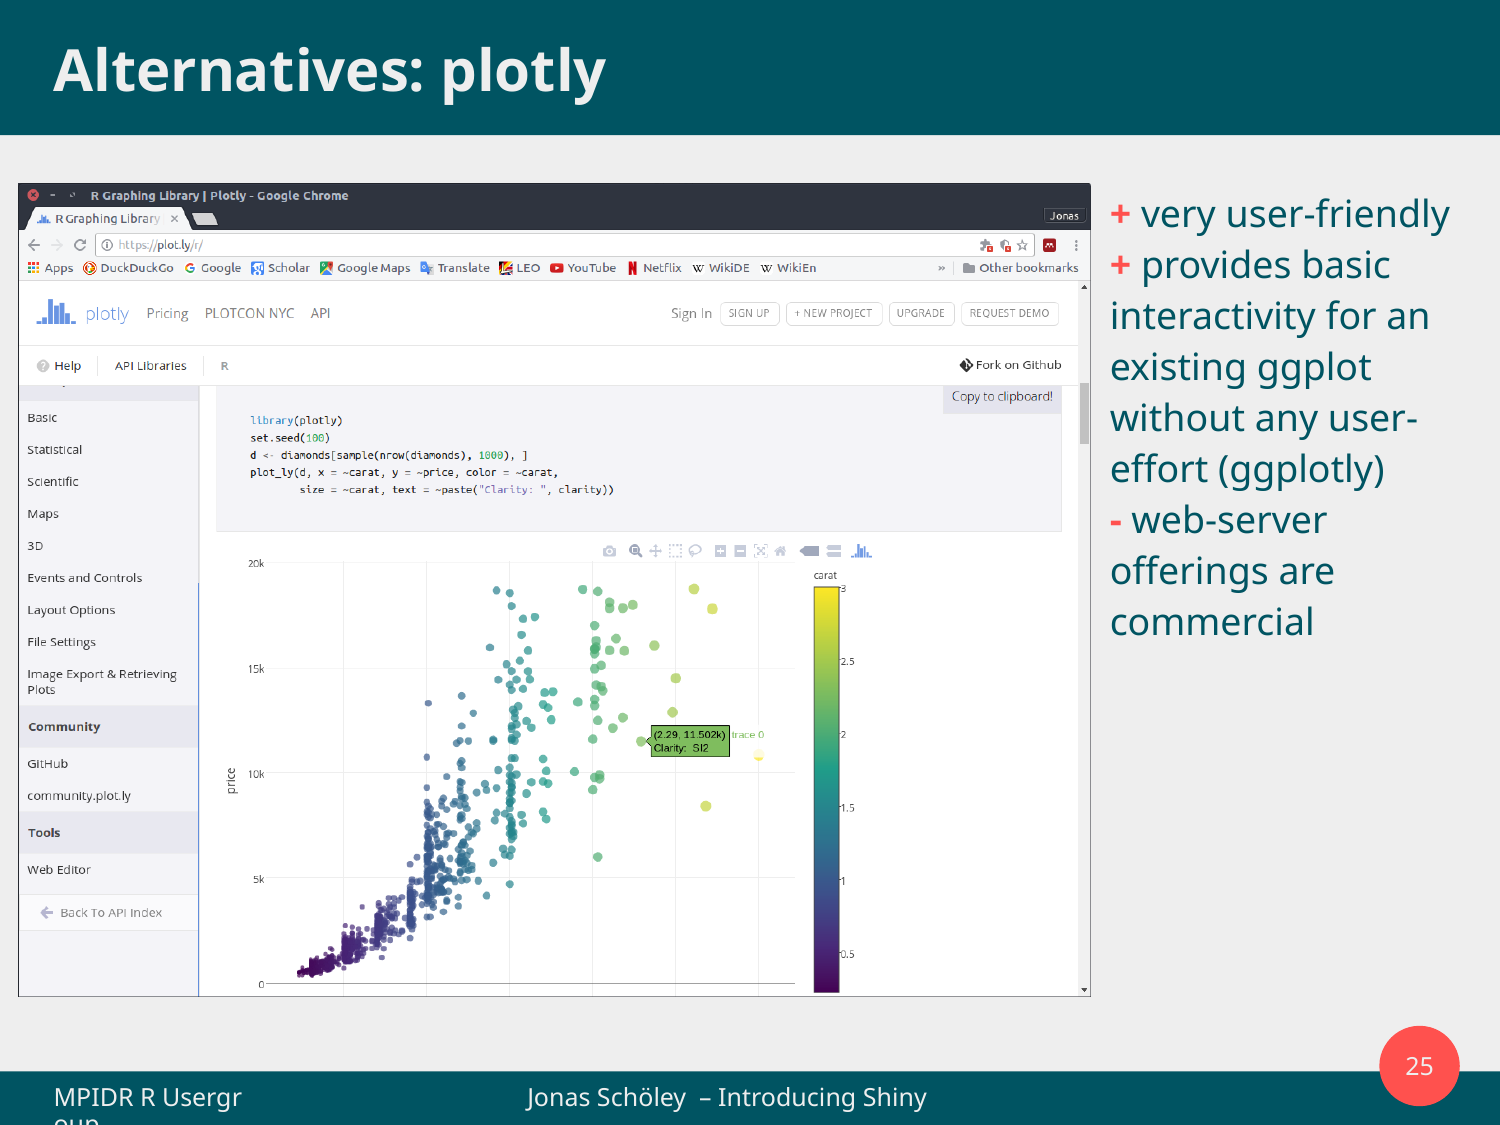

# Alternatives: plotly
+ very user-friendly
+ provides basic interactivity for an existing ggplot without any user-effort (ggplotly)
- web-server offerings are commercial
25
MPIDR R Usergroup
Jonas Schöley – Introducing Shiny